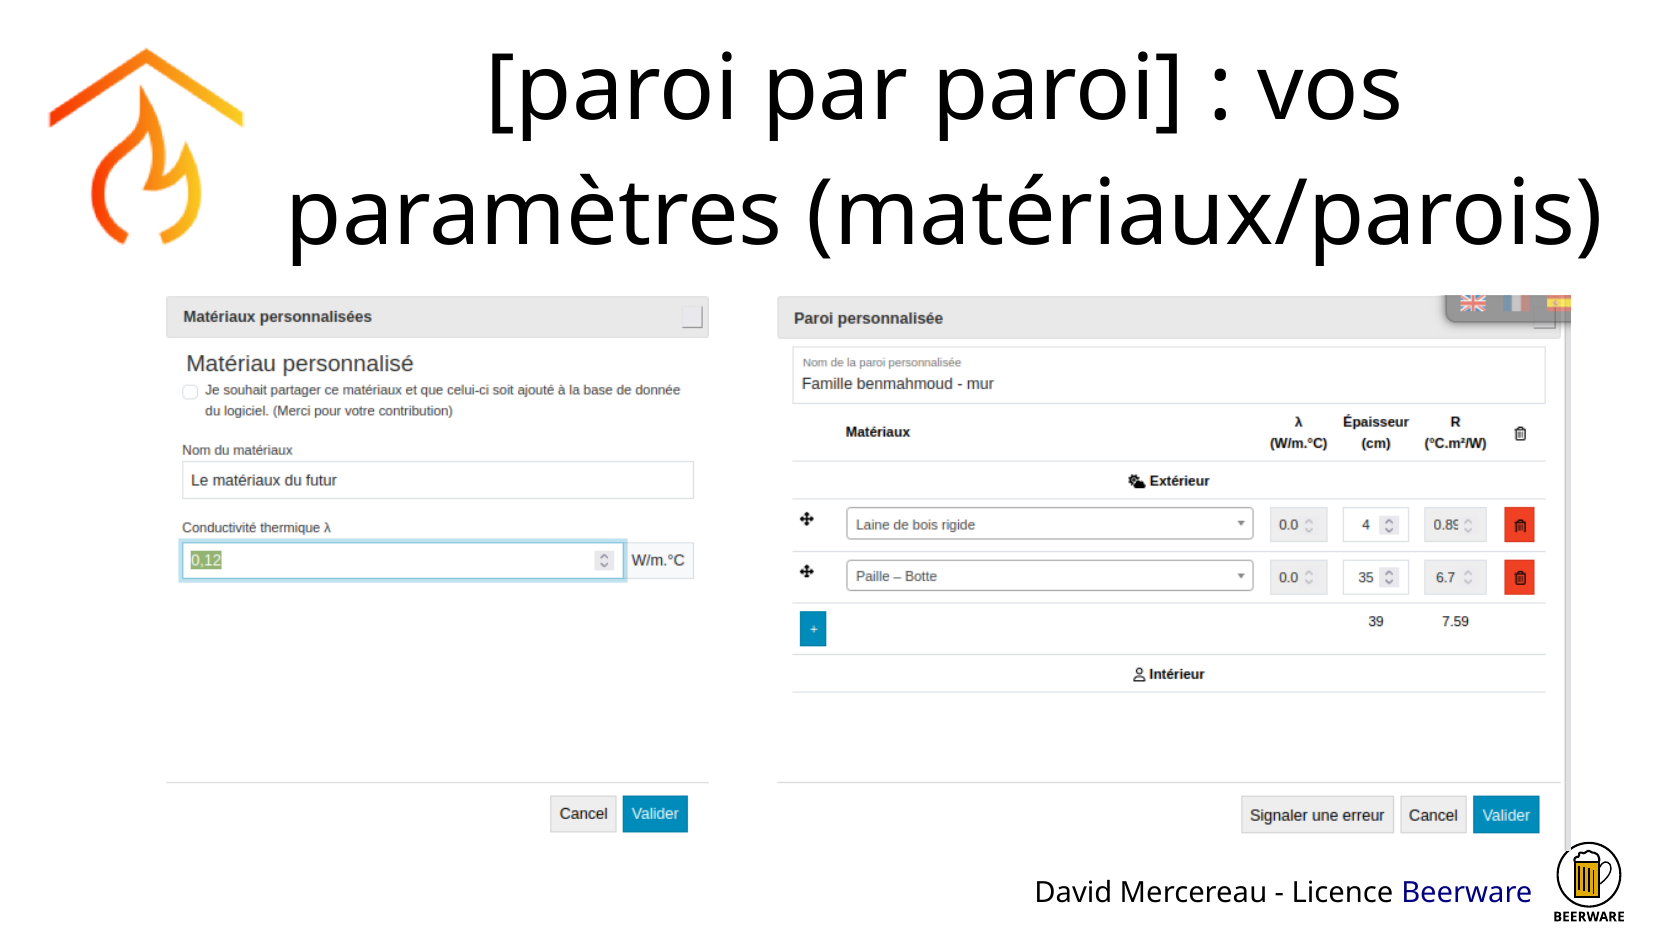

# [paroi par paroi] : vos paramètres (matériaux/parois)